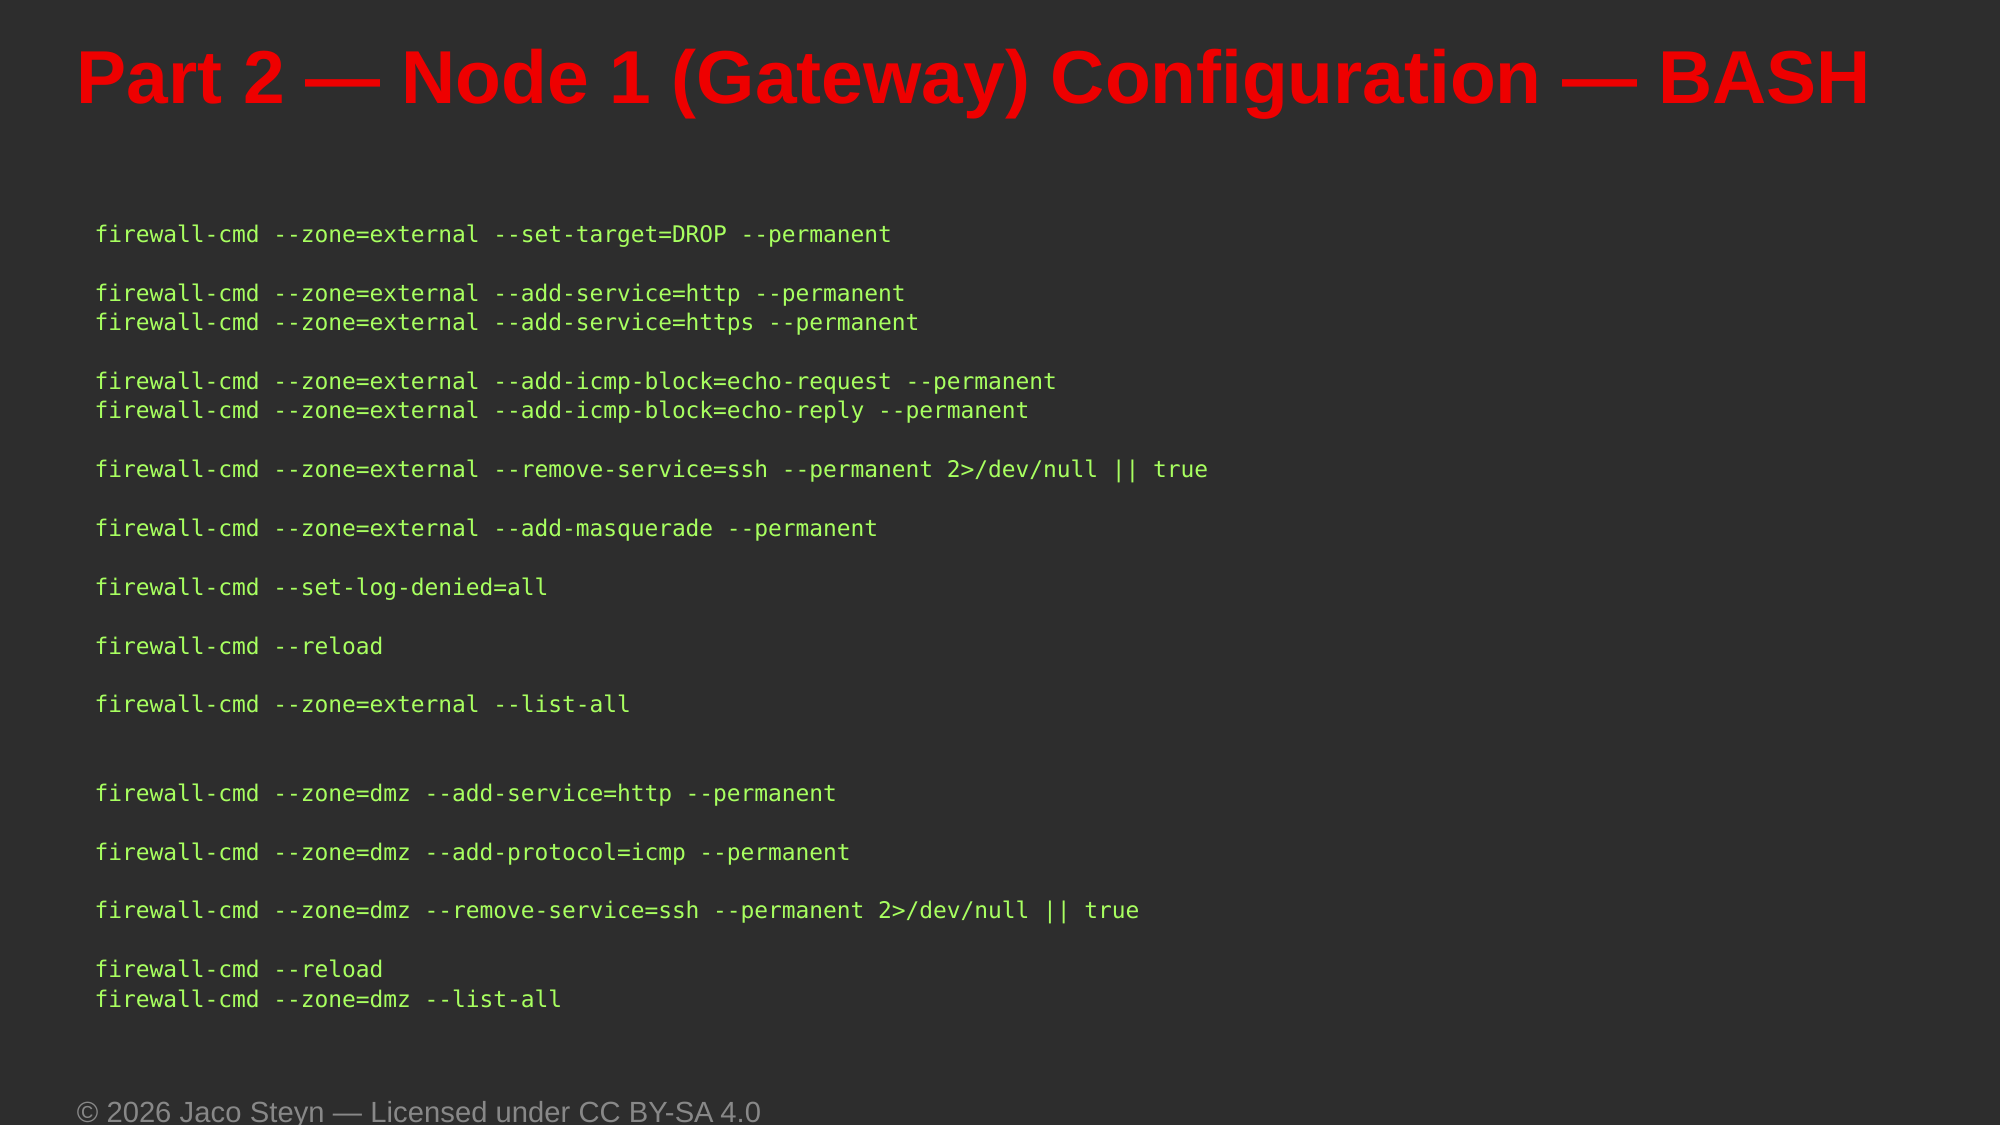

Part 2 — Node 1 (Gateway) Configuration — BASH
firewall-cmd --zone=external --set-target=DROP --permanent
firewall-cmd --zone=external --add-service=http --permanent
firewall-cmd --zone=external --add-service=https --permanent
firewall-cmd --zone=external --add-icmp-block=echo-request --permanent
firewall-cmd --zone=external --add-icmp-block=echo-reply --permanent
firewall-cmd --zone=external --remove-service=ssh --permanent 2>/dev/null || true
firewall-cmd --zone=external --add-masquerade --permanent
firewall-cmd --set-log-denied=all
firewall-cmd --reload
firewall-cmd --zone=external --list-all
firewall-cmd --zone=dmz --add-service=http --permanent
firewall-cmd --zone=dmz --add-protocol=icmp --permanent
firewall-cmd --zone=dmz --remove-service=ssh --permanent 2>/dev/null || true
firewall-cmd --reload
firewall-cmd --zone=dmz --list-all
© 2026 Jaco Steyn — Licensed under CC BY-SA 4.0